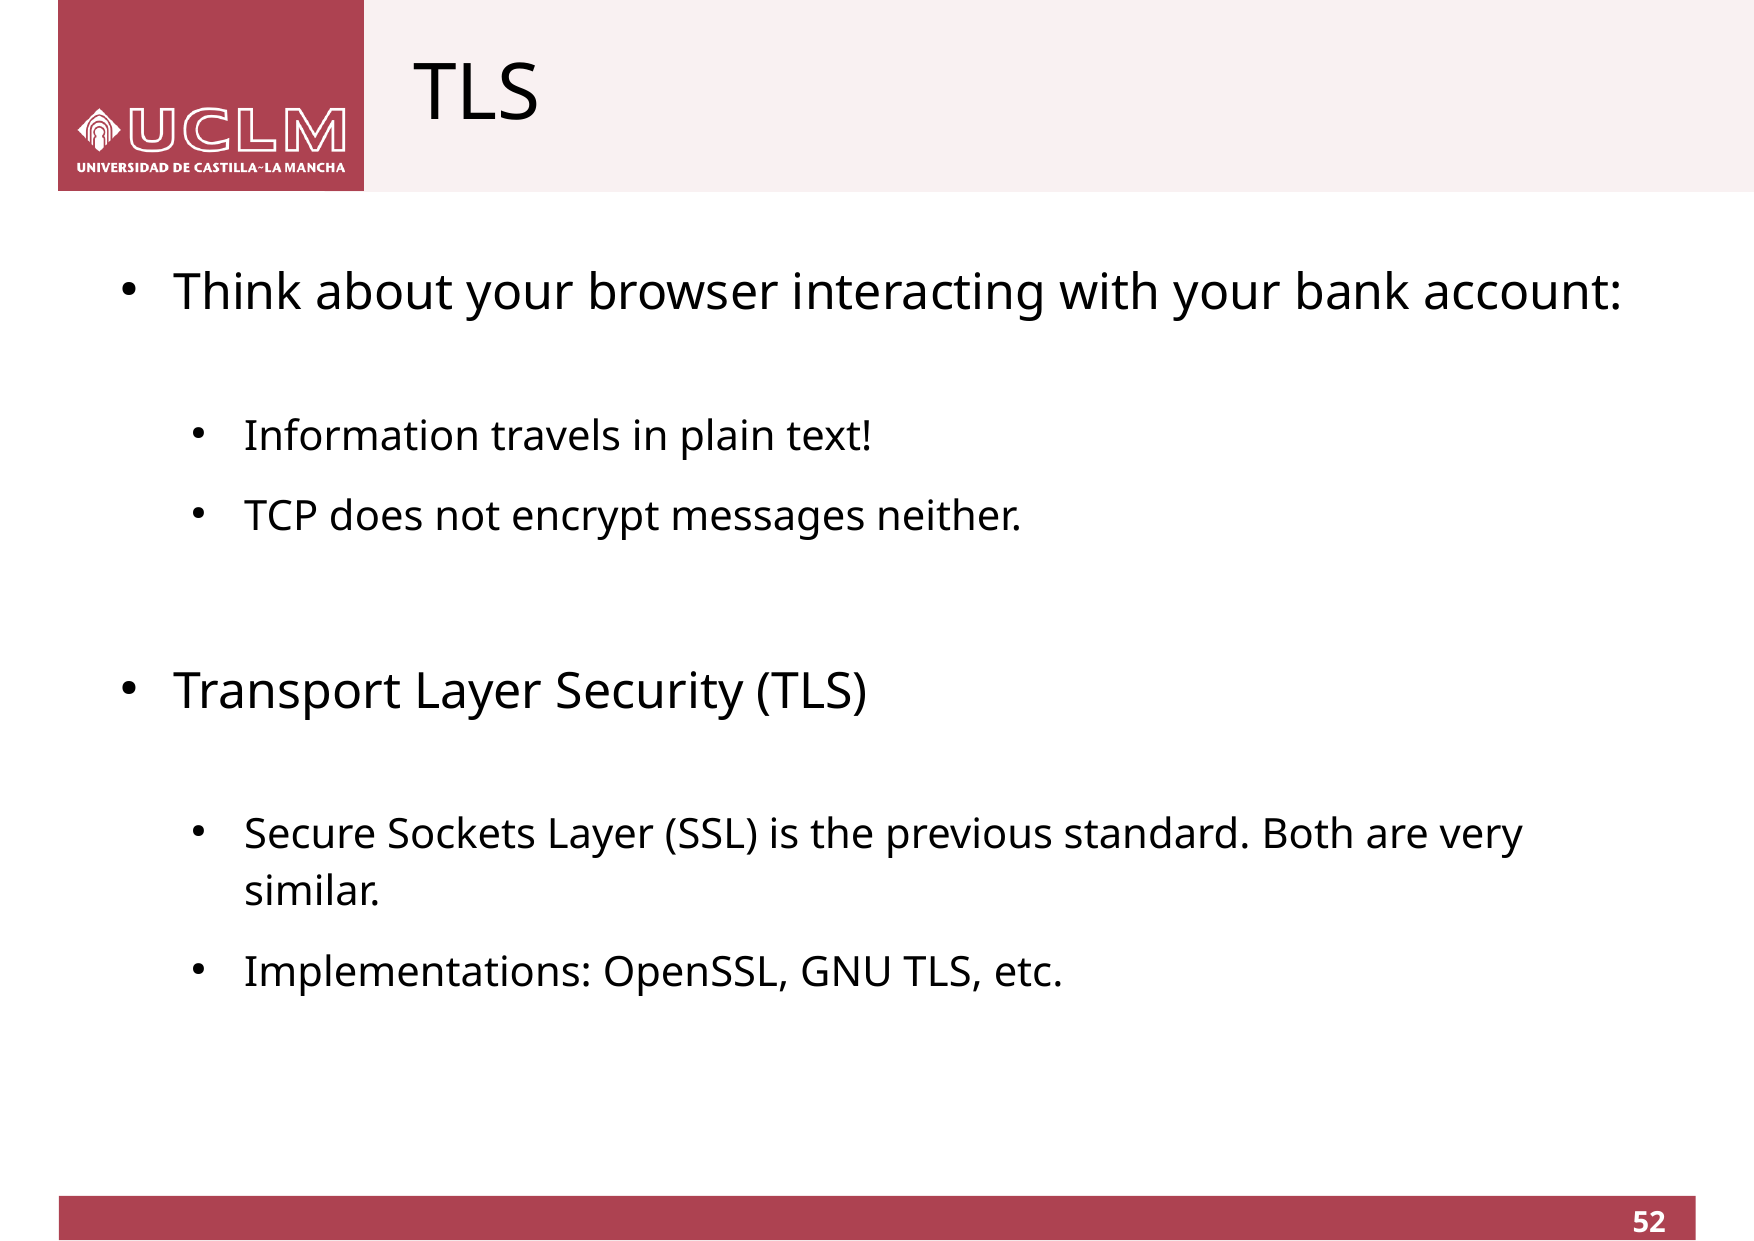

# TLS
Think about your browser interacting with your bank account:
Information travels in plain text!
TCP does not encrypt messages neither.
Transport Layer Security (TLS)
Secure Sockets Layer (SSL) is the previous standard. Both are very similar.
Implementations: OpenSSL, GNU TLS, etc.
52